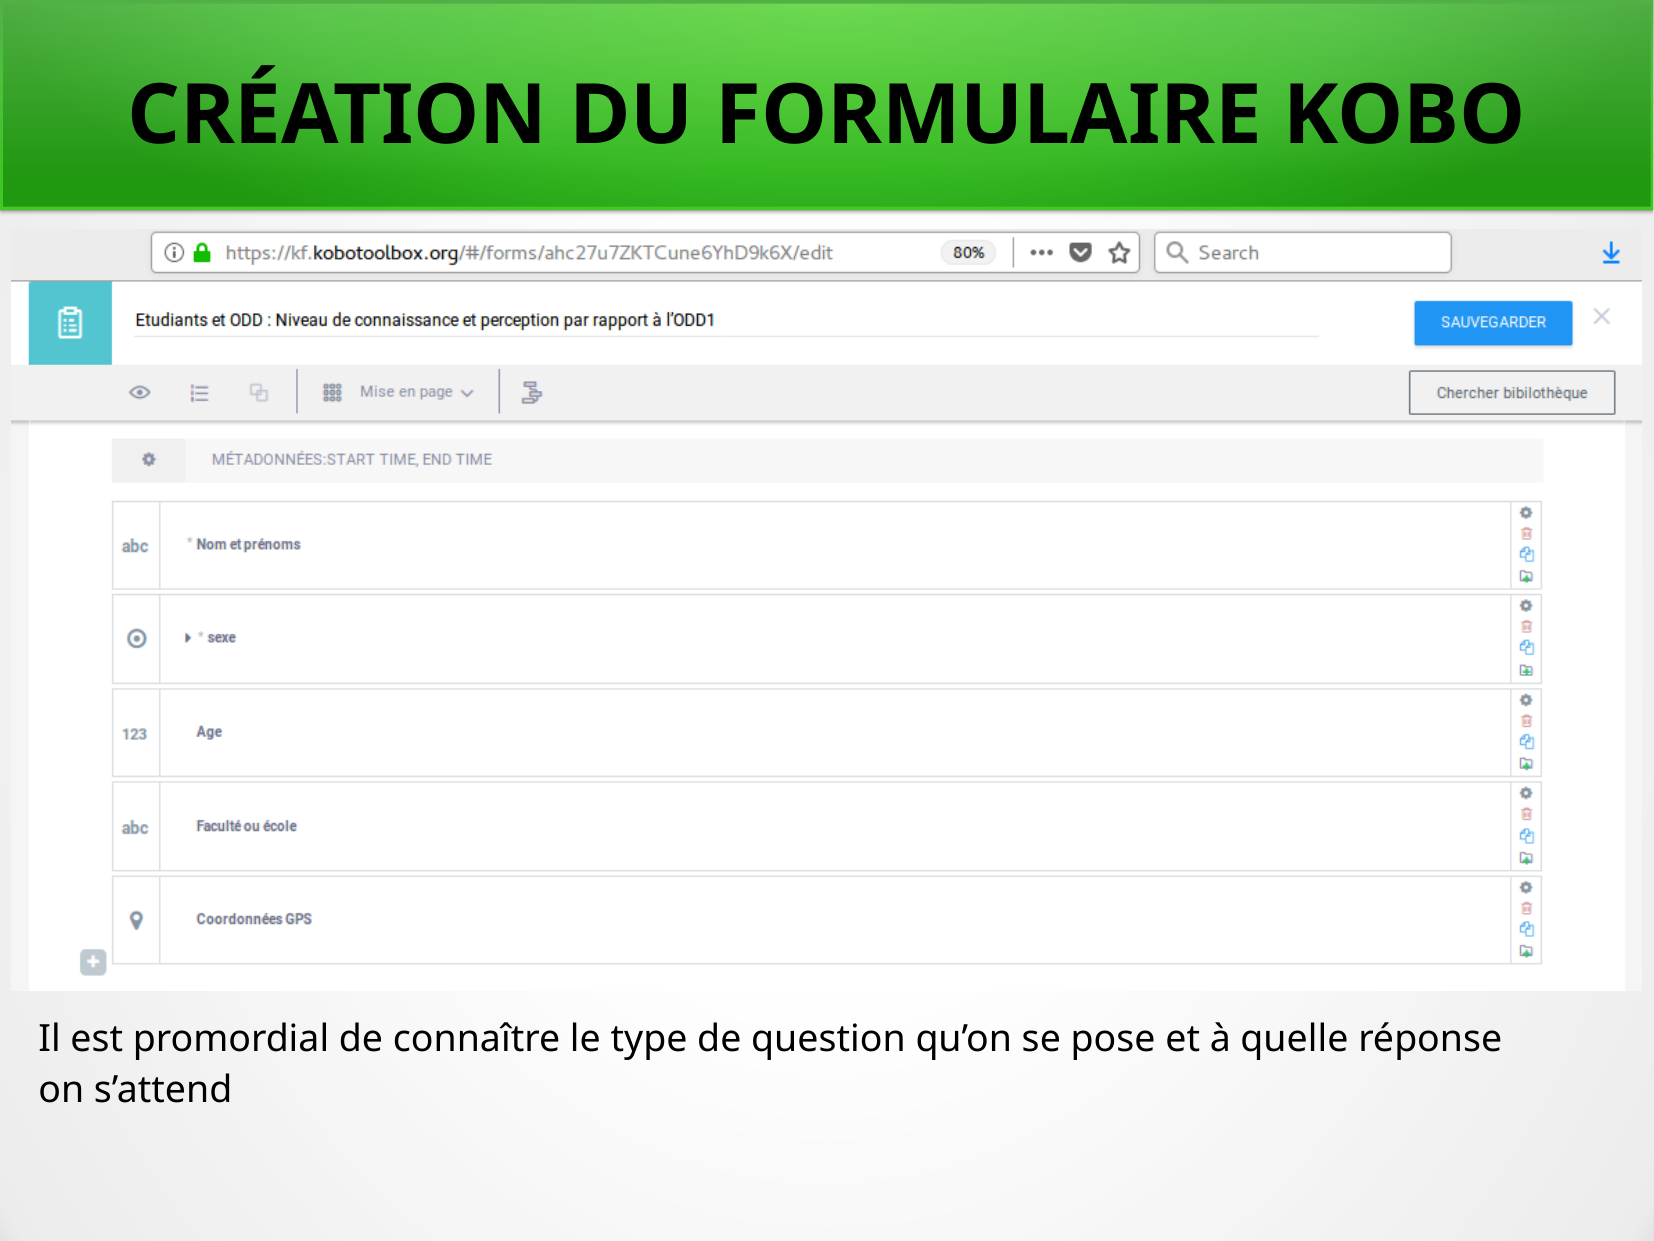

CRÉATION DU FORMULAIRE KOBO
Il est promordial de connaître le type de question qu’on se pose et à quelle réponse on s’attend